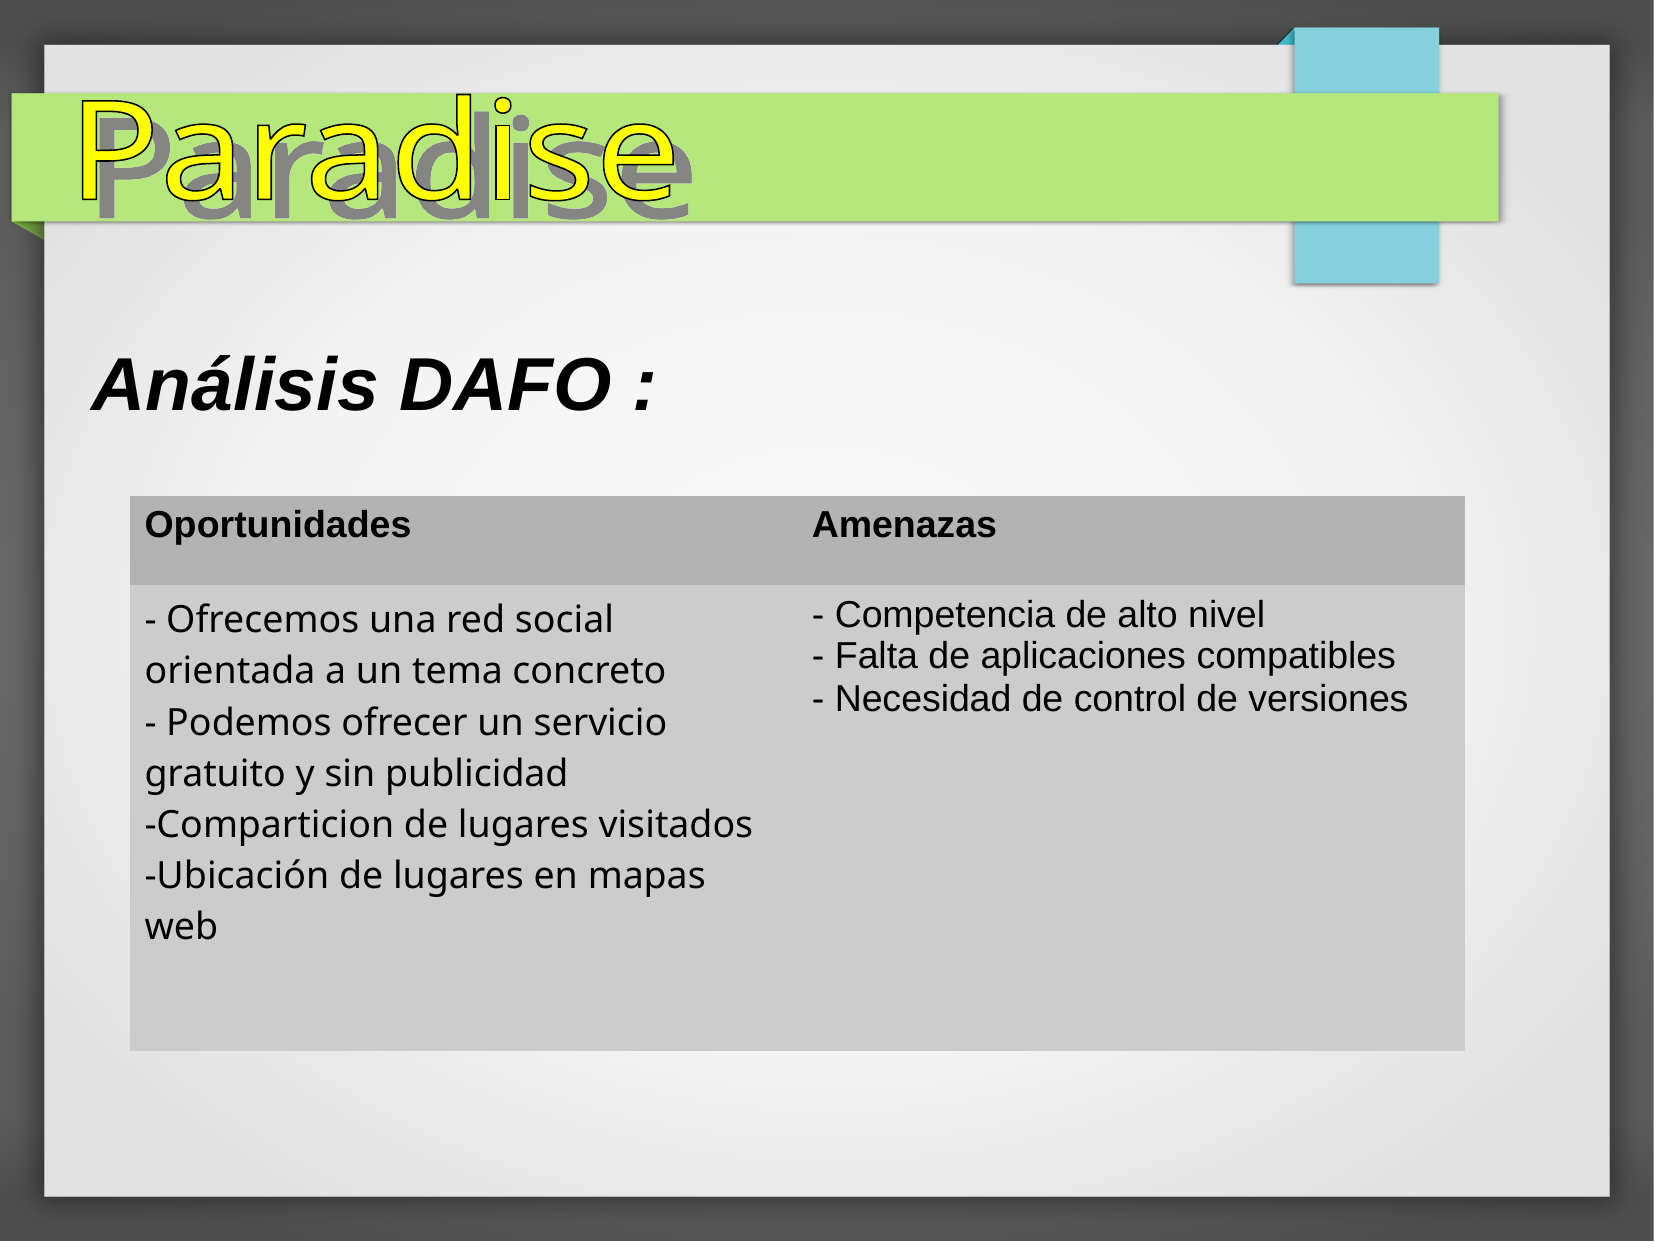

#
Paradise
 Análisis DAFO :
| Oportunidades | Amenazas |
| --- | --- |
| - Ofrecemos una red social orientada a un tema concreto - Podemos ofrecer un servicio gratuito y sin publicidad -Comparticion de lugares visitados -Ubicación de lugares en mapas web | - Competencia de alto nivel - Falta de aplicaciones compatibles - Necesidad de control de versiones |